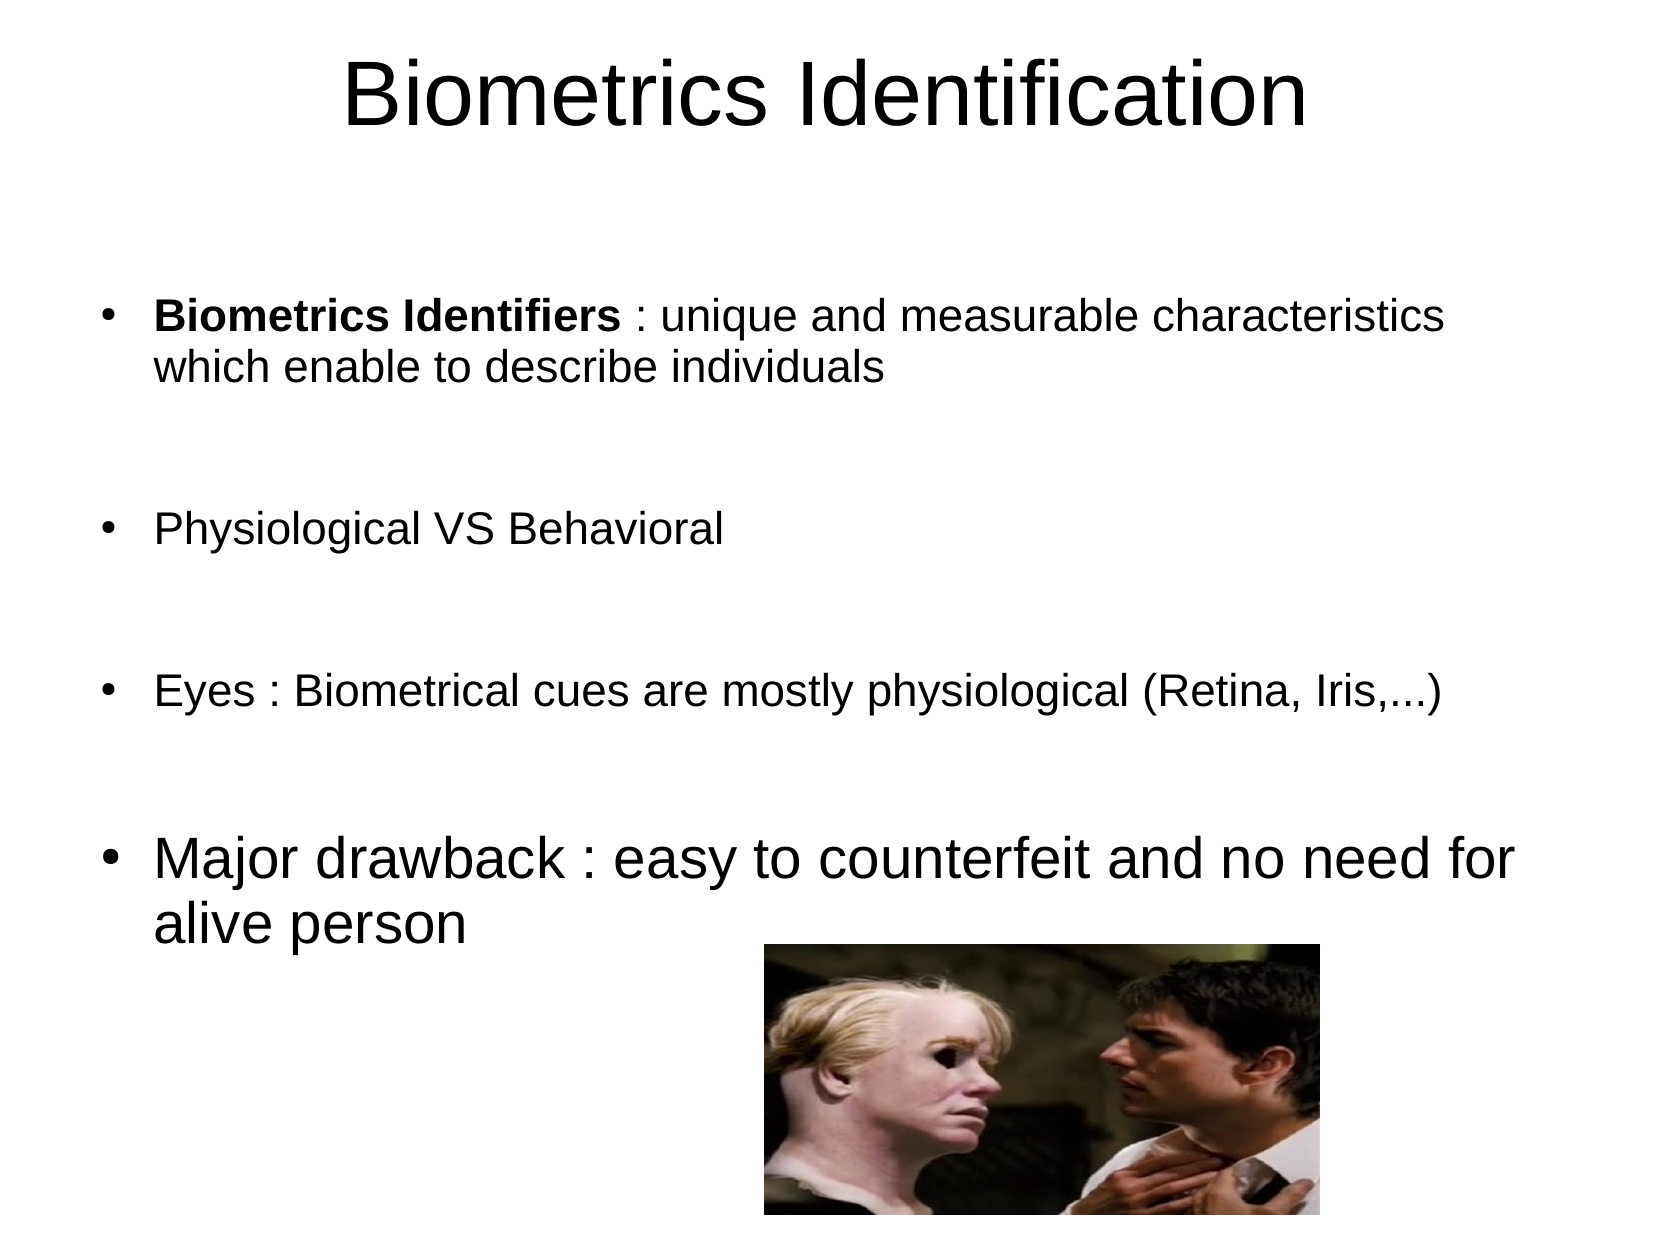

# Biometrics Identification
Biometrics Identifiers : unique and measurable characteristics which enable to describe individuals
Physiological VS Behavioral
Eyes : Biometrical cues are mostly physiological (Retina, Iris,...)
Major drawback : easy to counterfeit and no need for alive person